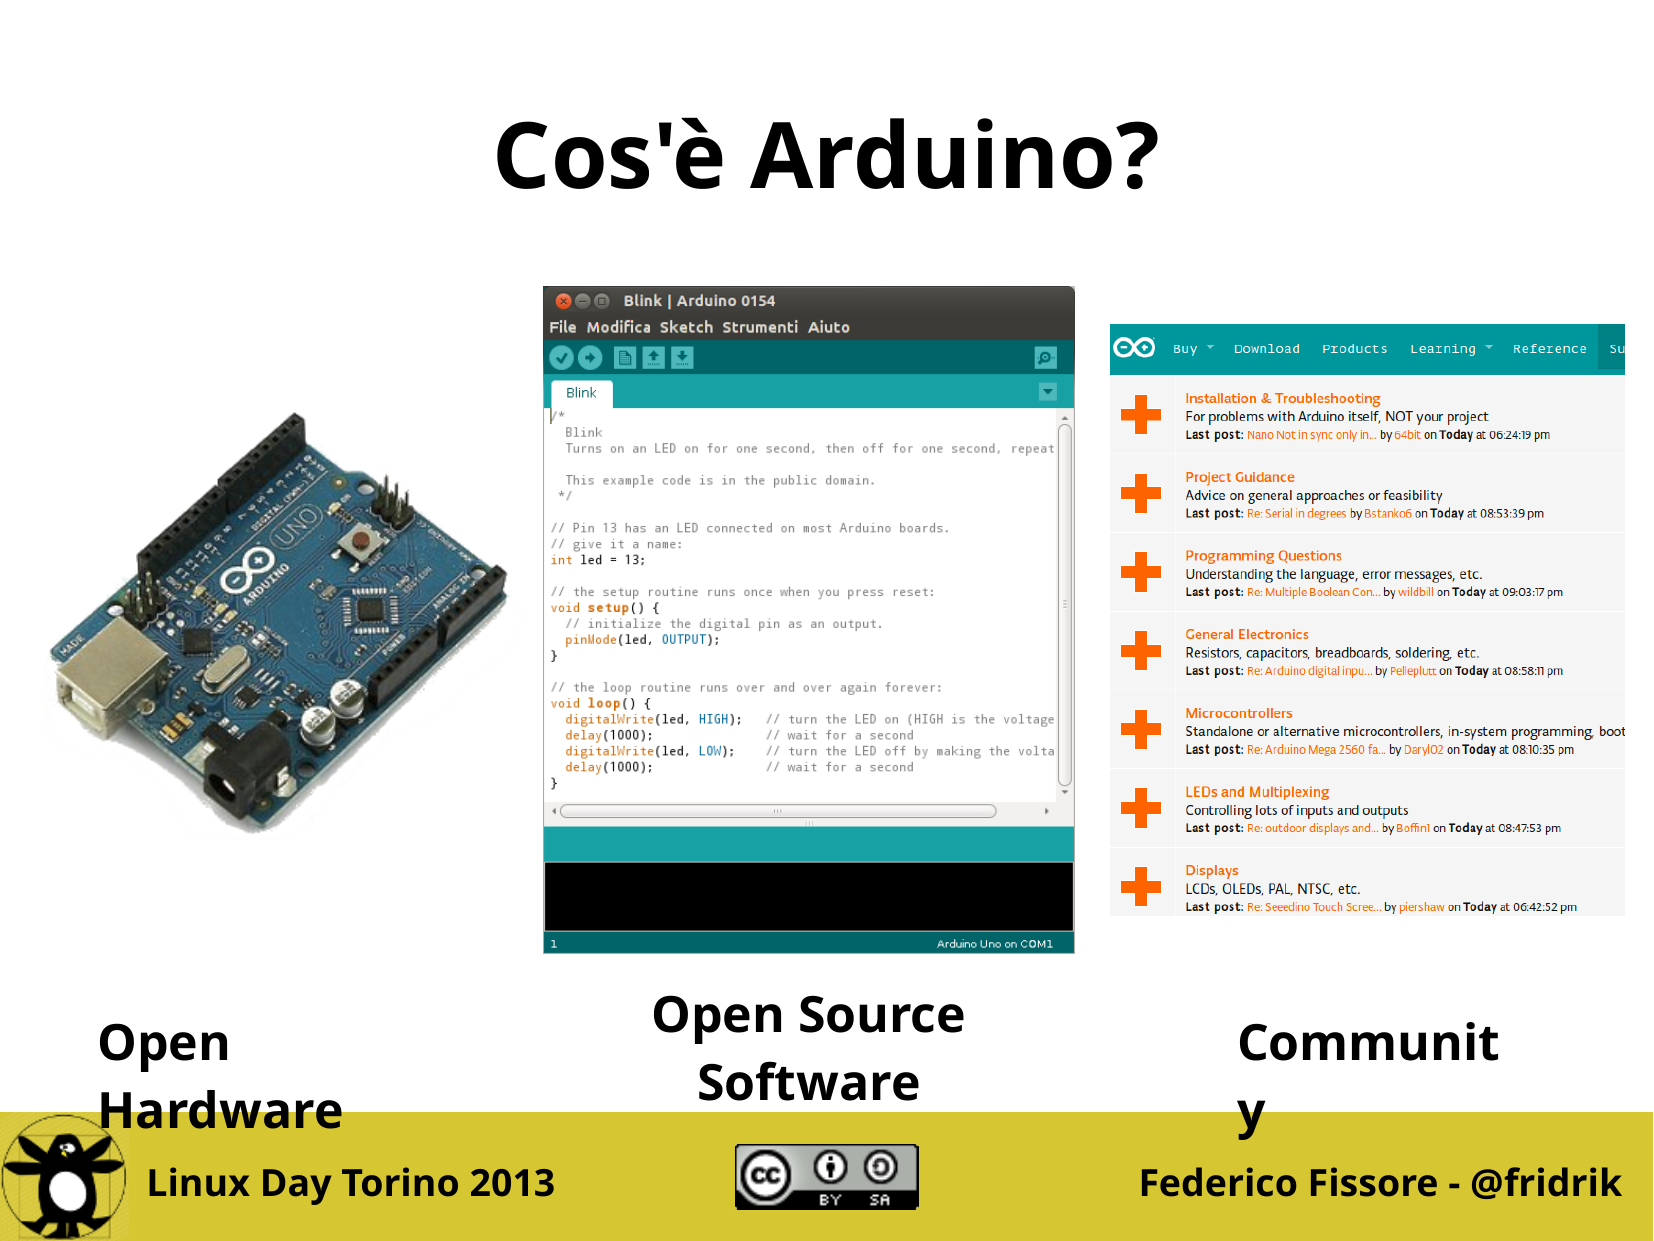

# Cos'è Arduino?
Open Source
Software
Open Hardware
Community
Linux Day Torino 2013
Federico Fissore - @fridrik